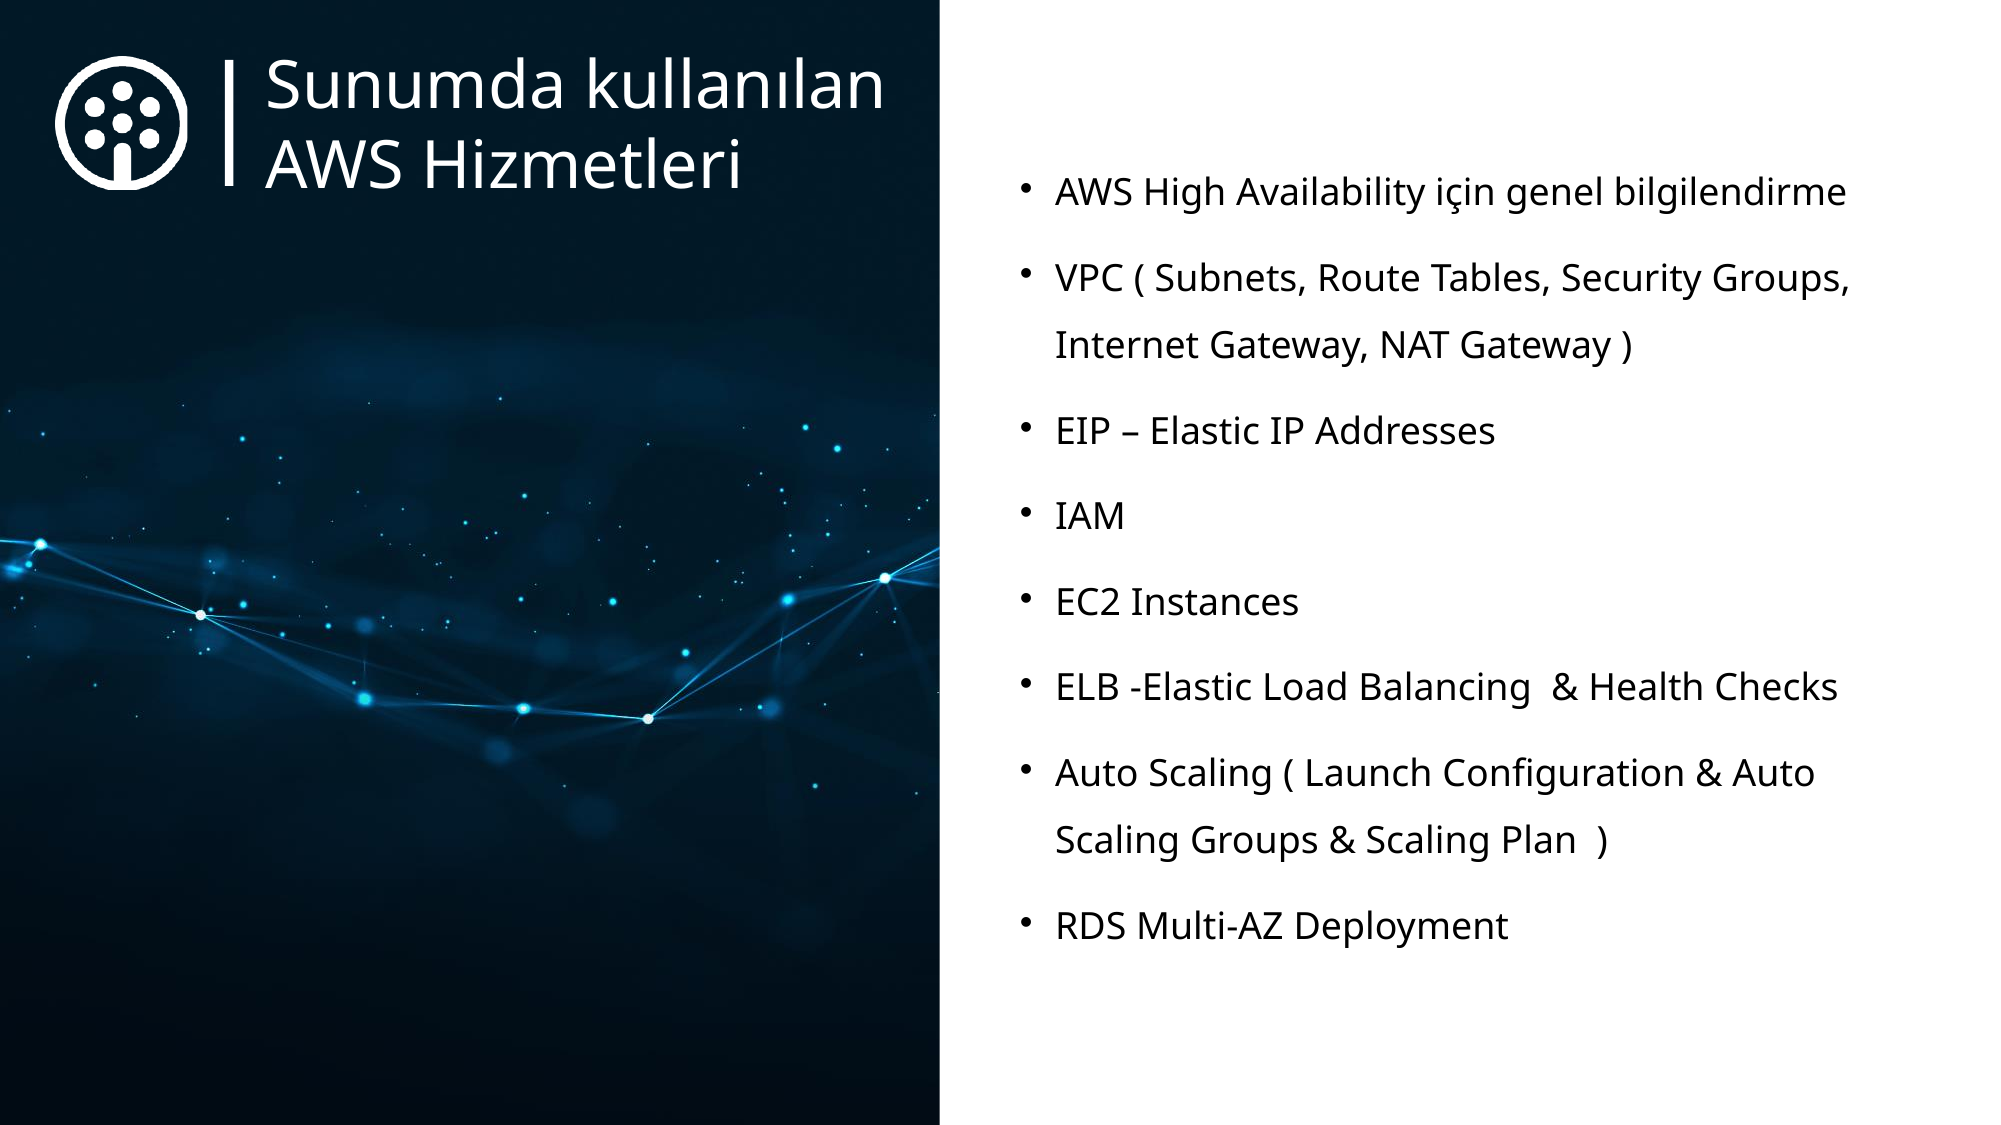

Sunumda kullanılan
AWS Hizmetleri
AWS High Availability için genel bilgilendirme
VPC ( Subnets, Route Tables, Security Groups, Internet Gateway, NAT Gateway )
EIP – Elastic IP Addresses
IAM
EC2 Instances
ELB -Elastic Load Balancing & Health Checks
Auto Scaling ( Launch Configuration & Auto Scaling Groups & Scaling Plan )
RDS Multi-AZ Deployment